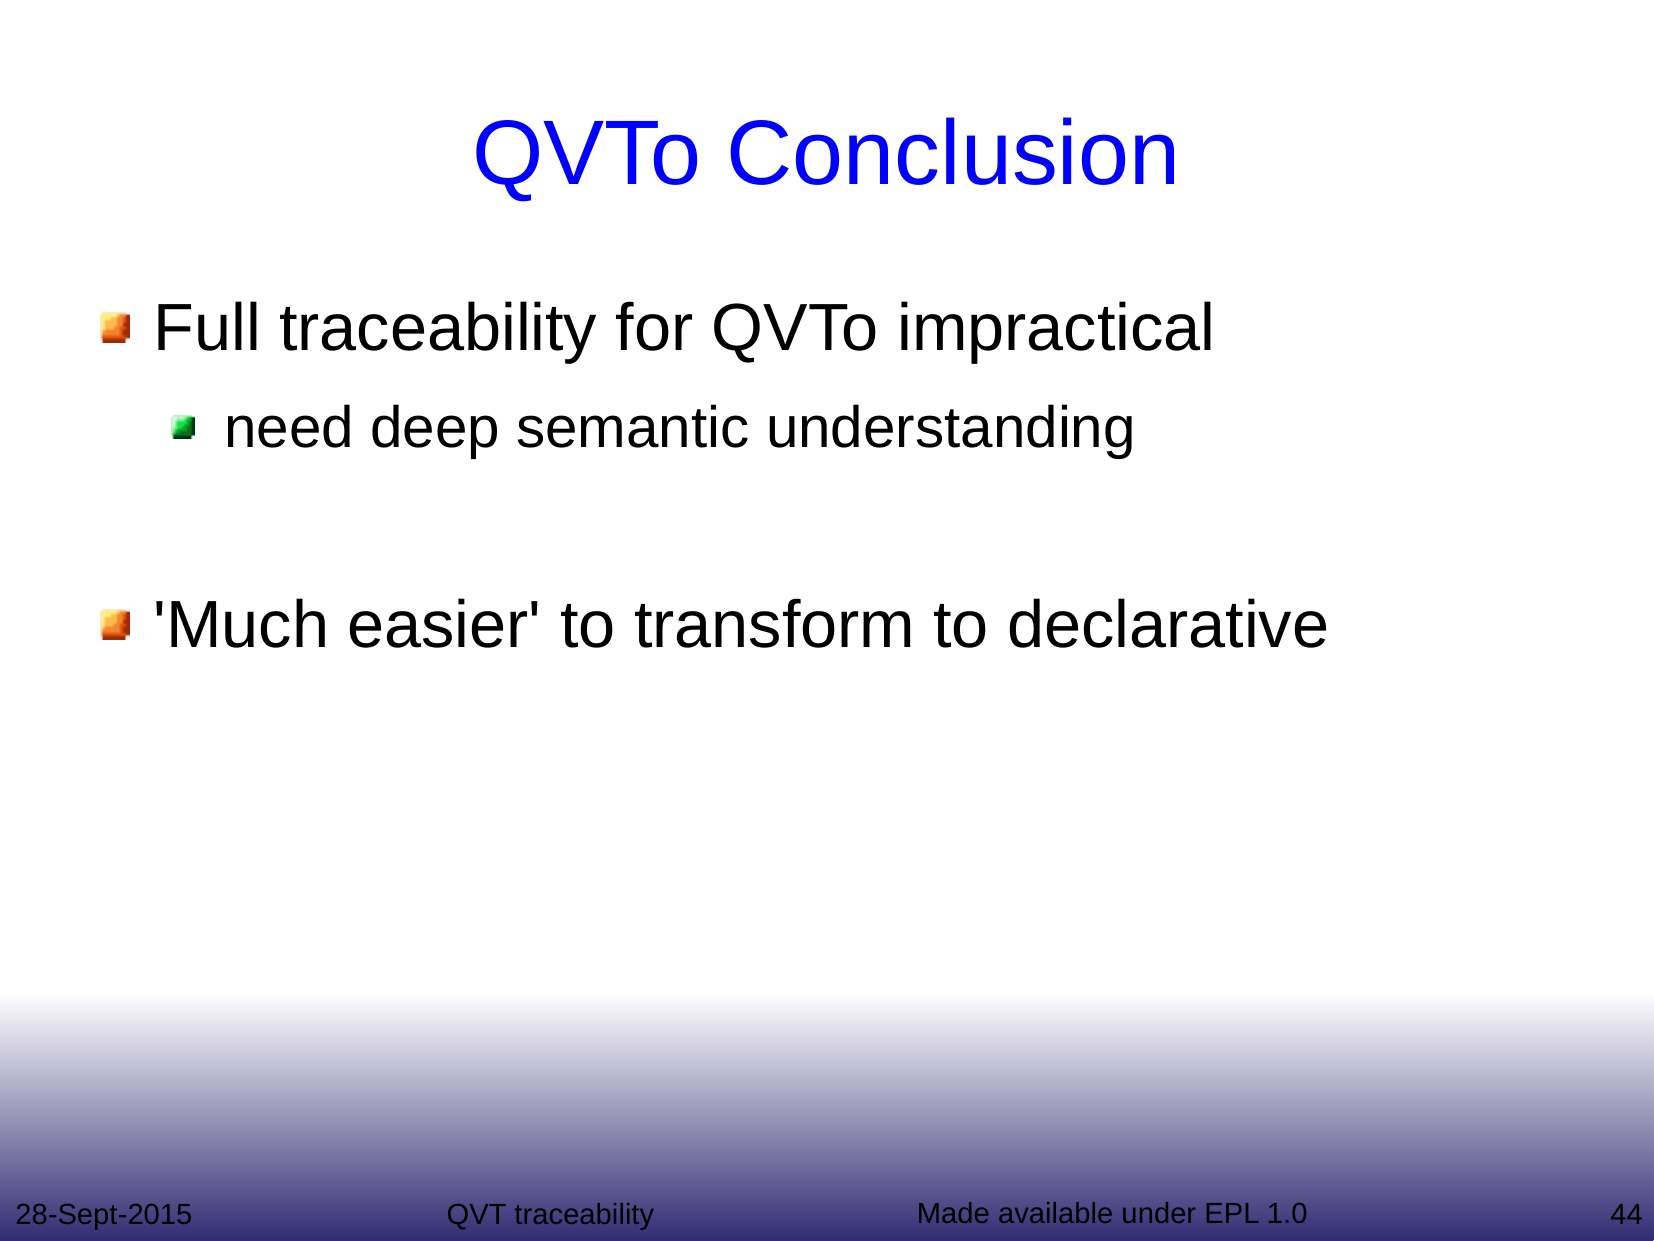

# QVTo Conclusion
Full traceability for QVTo impractical
need deep semantic understanding
'Much easier' to transform to declarative
28-Sept-2015
QVT traceability
44